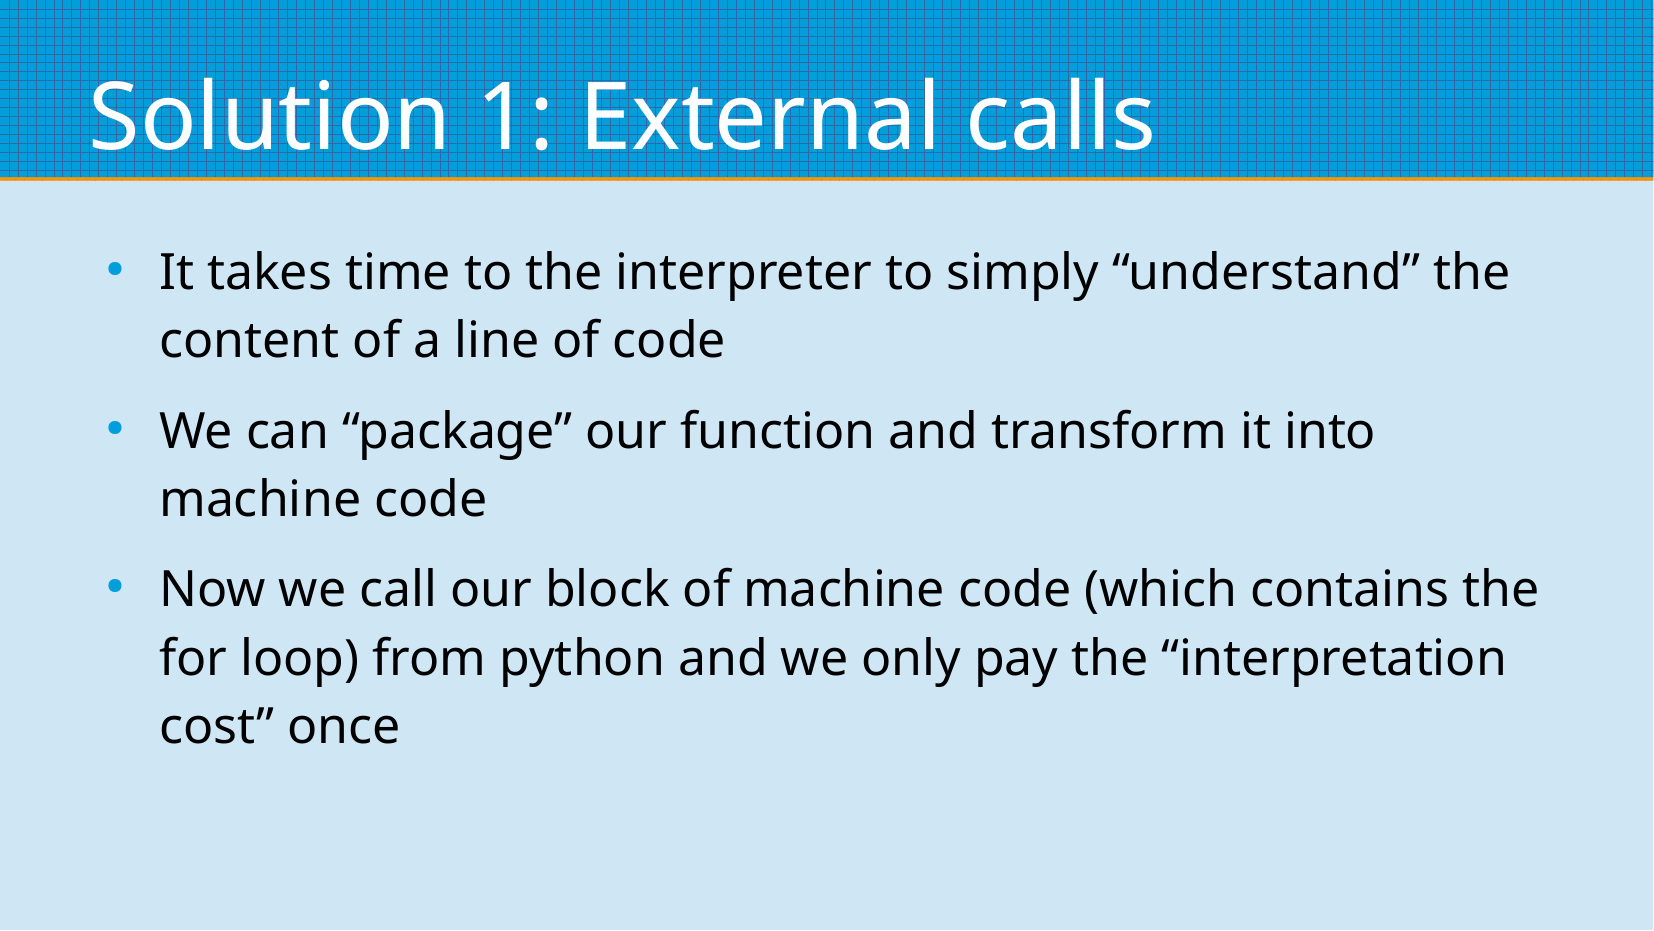

# Solution 1: External calls
It takes time to the interpreter to simply “understand” the content of a line of code
We can “package” our function and transform it into machine code
Now we call our block of machine code (which contains the for loop) from python and we only pay the “interpretation cost” once